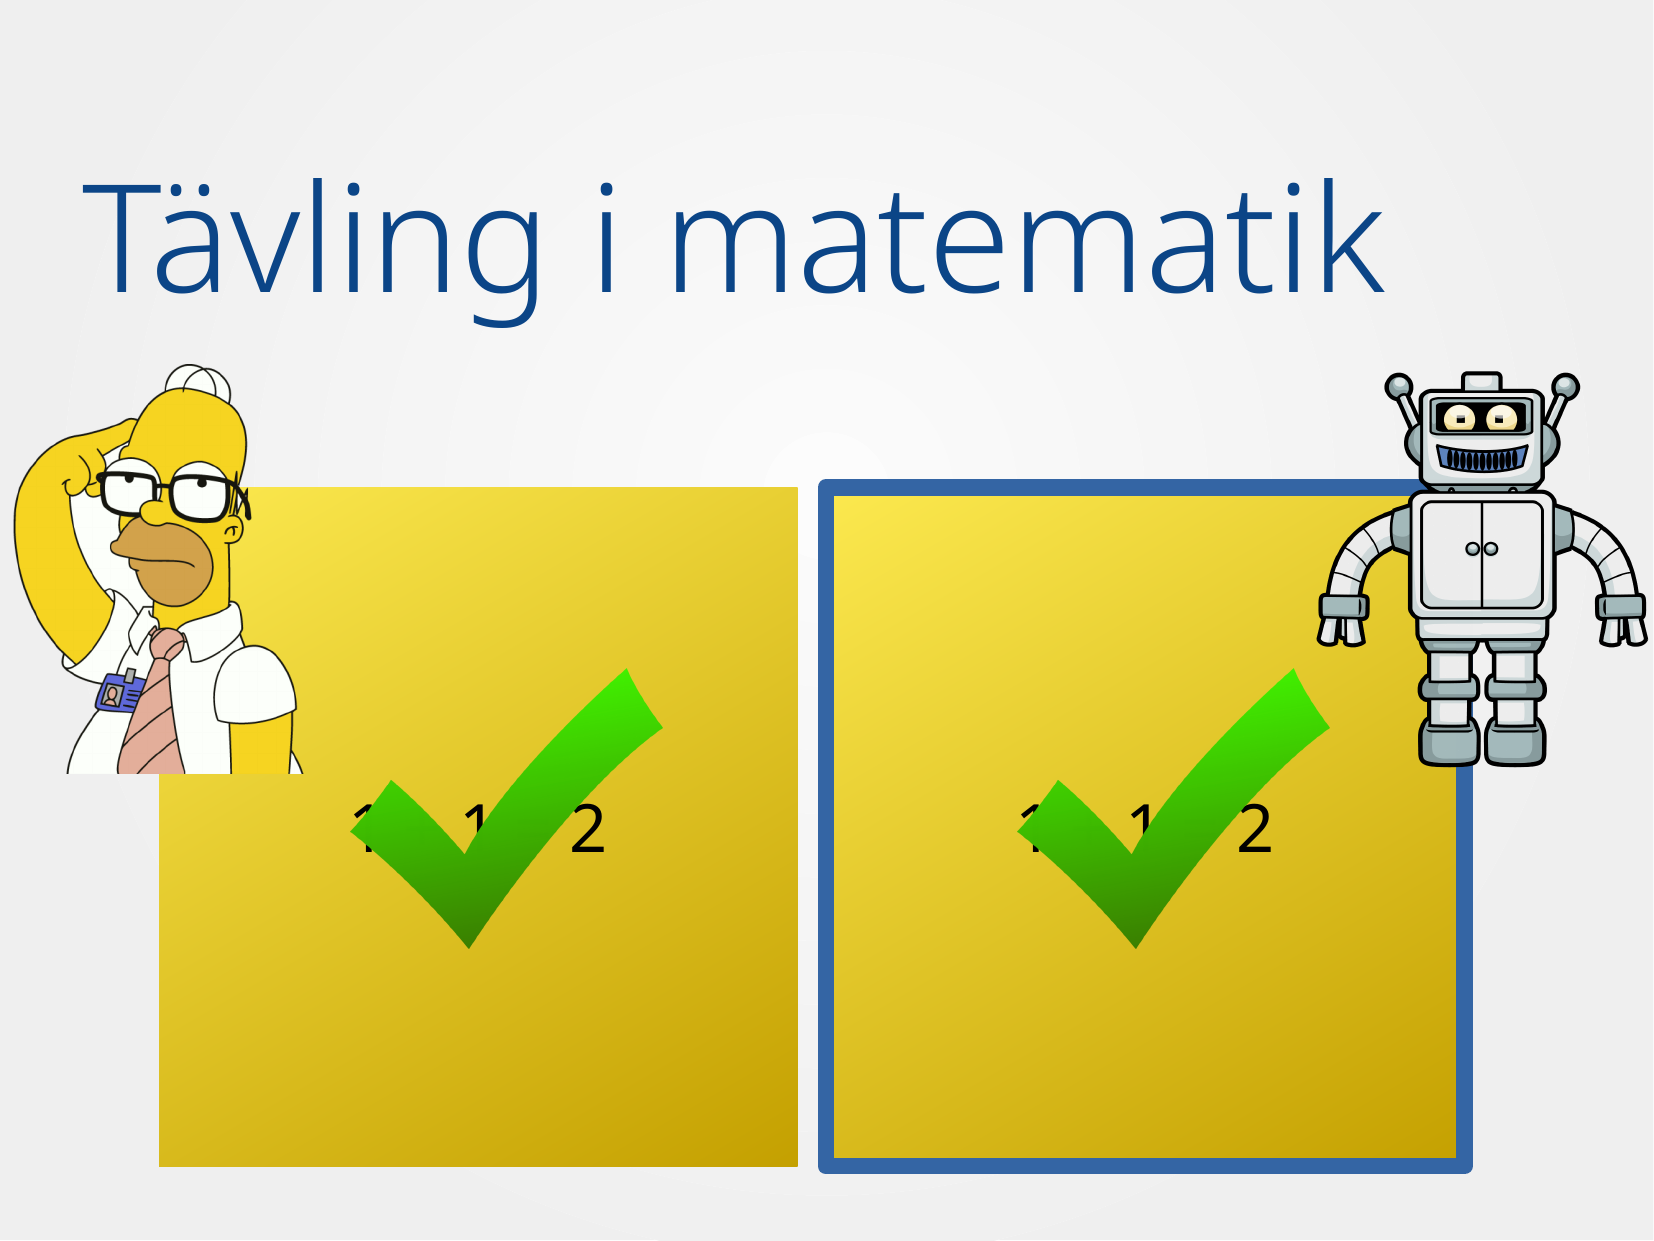

# Tävling i matematik
1 + 1 = 2
1 + 1 = 2